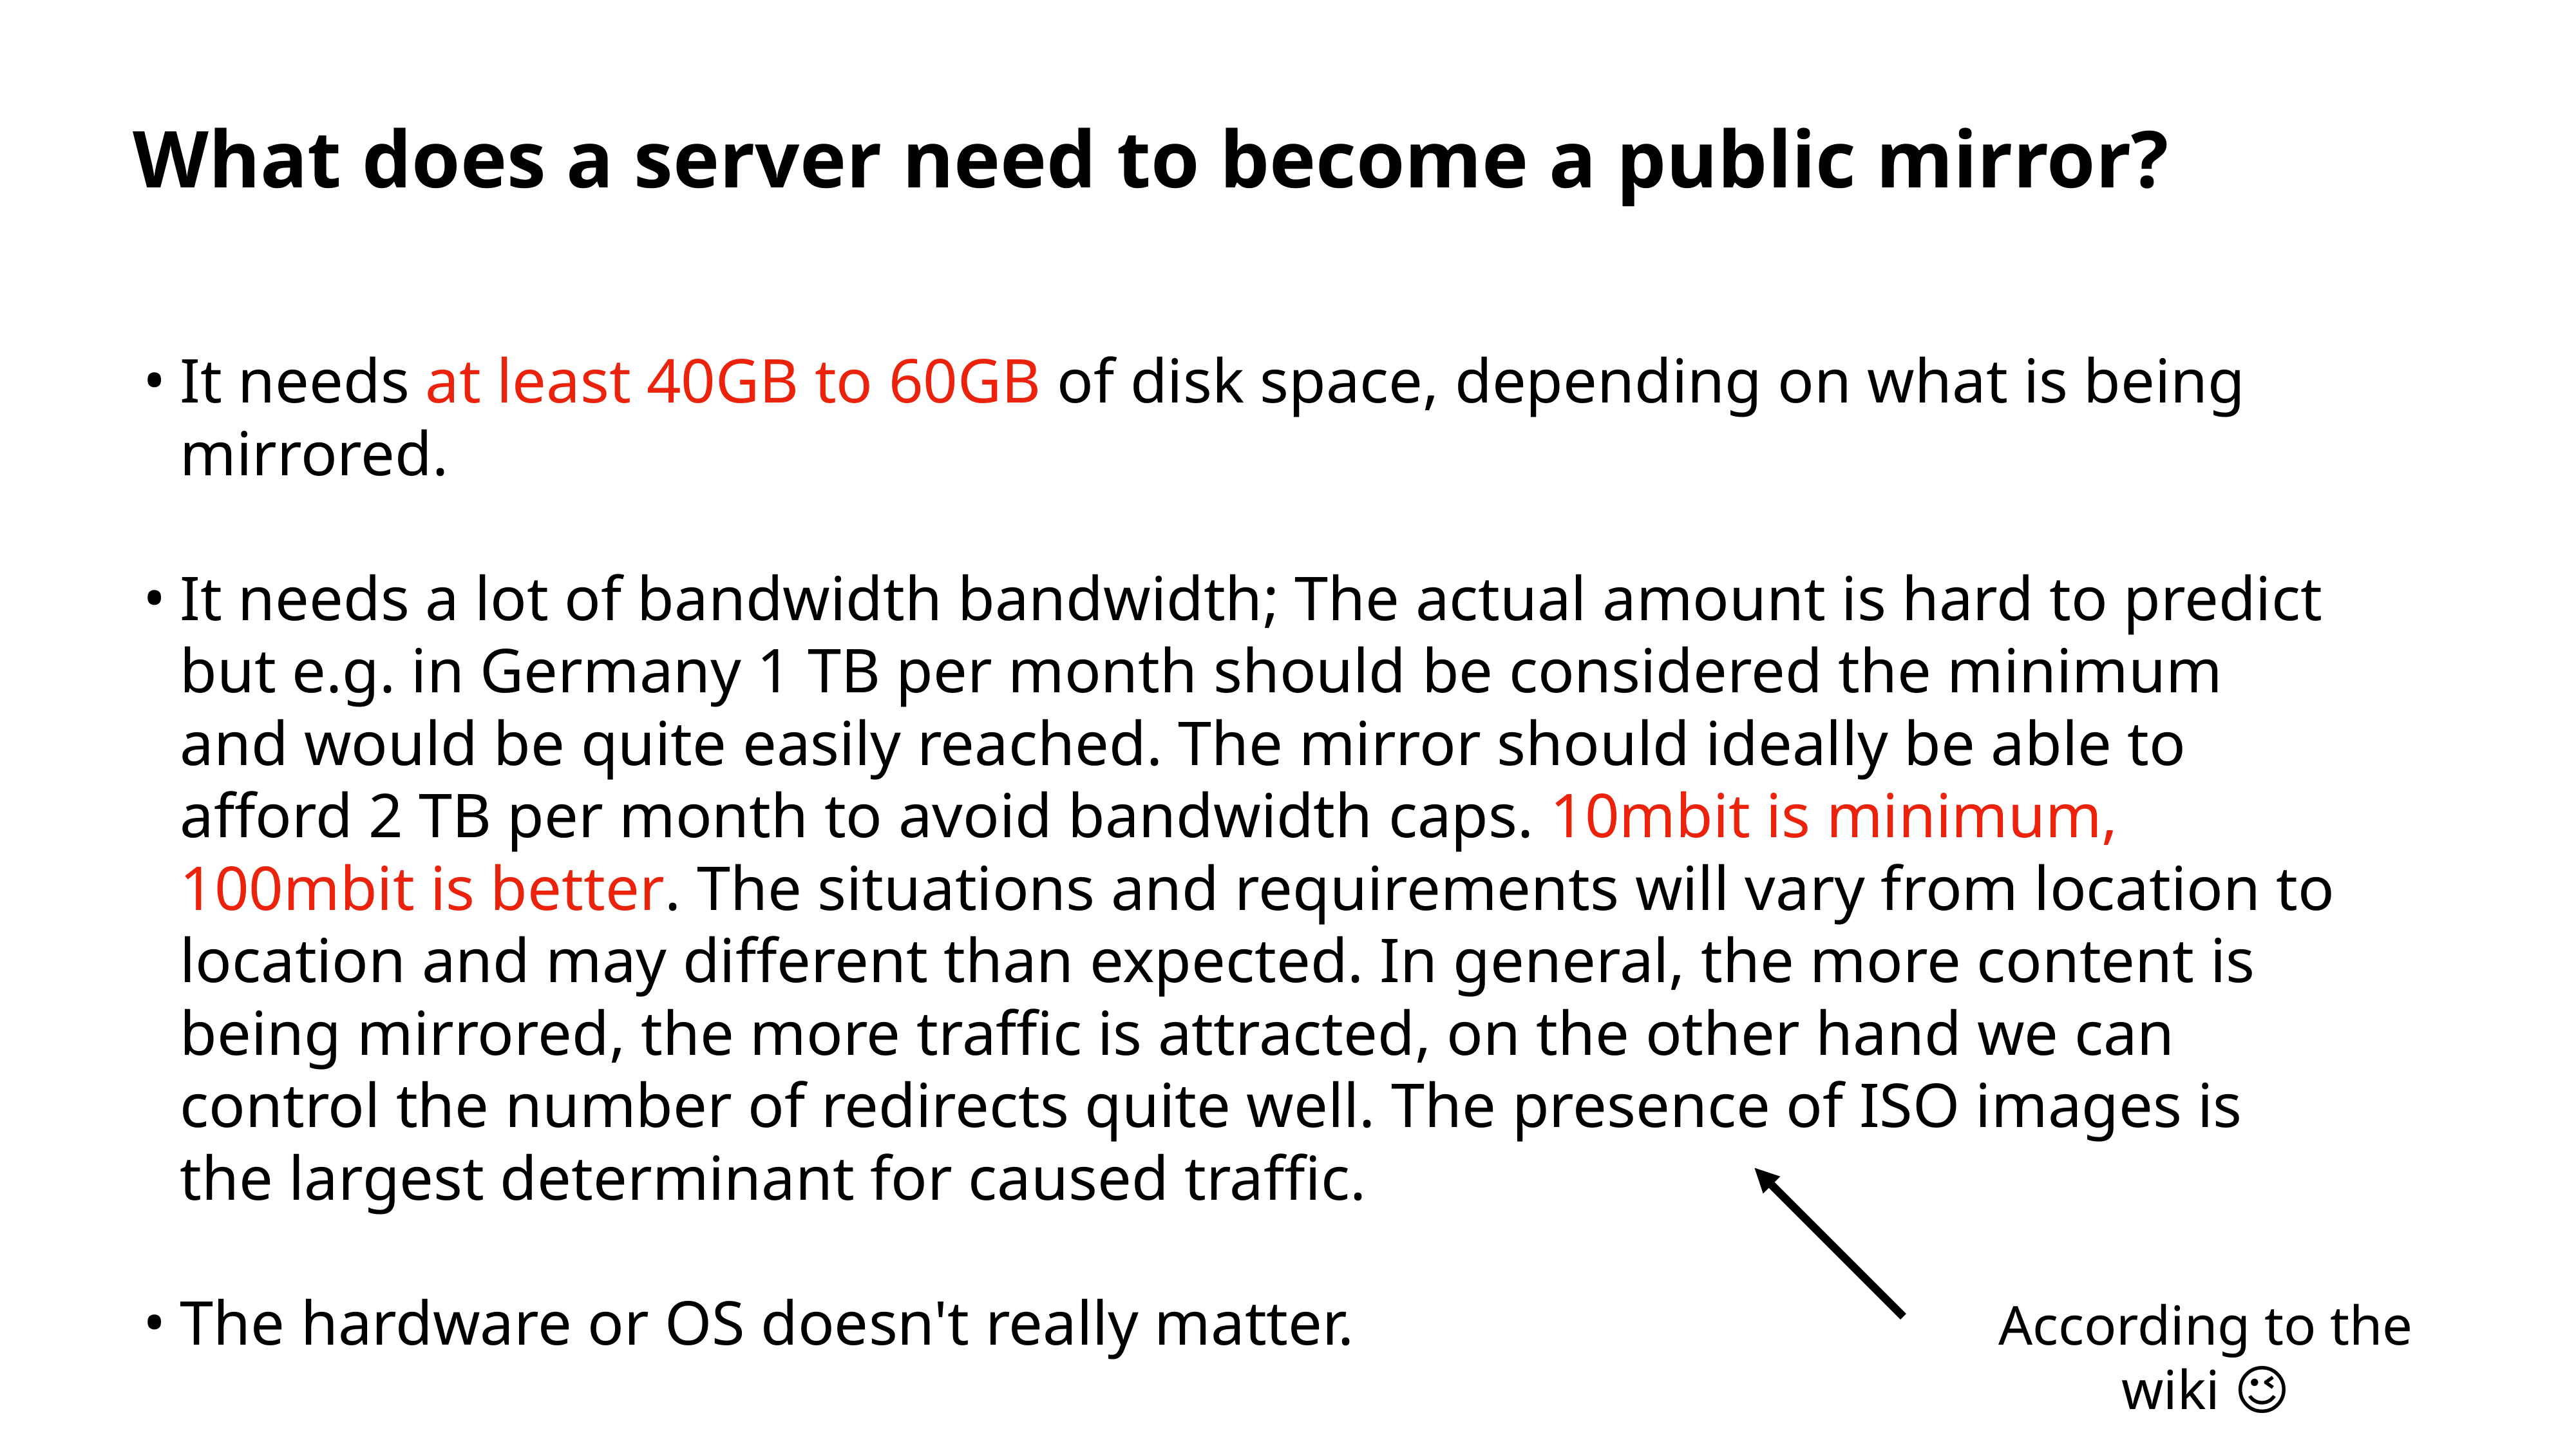

# What does a server need to become a public mirror?
It needs at least 40GB to 60GB of disk space, depending on what is being mirrored.
It needs a lot of bandwidth bandwidth; The actual amount is hard to predict but e.g. in Germany 1 TB per month should be considered the minimum and would be quite easily reached. The mirror should ideally be able to afford 2 TB per month to avoid bandwidth caps. 10mbit is minimum, 100mbit is better. The situations and requirements will vary from location to location and may different than expected. In general, the more content is being mirrored, the more traffic is attracted, on the other hand we can control the number of redirects quite well. The presence of ISO images is the largest determinant for caused traffic.
The hardware or OS doesn't really matter.
According to the wiki 😉